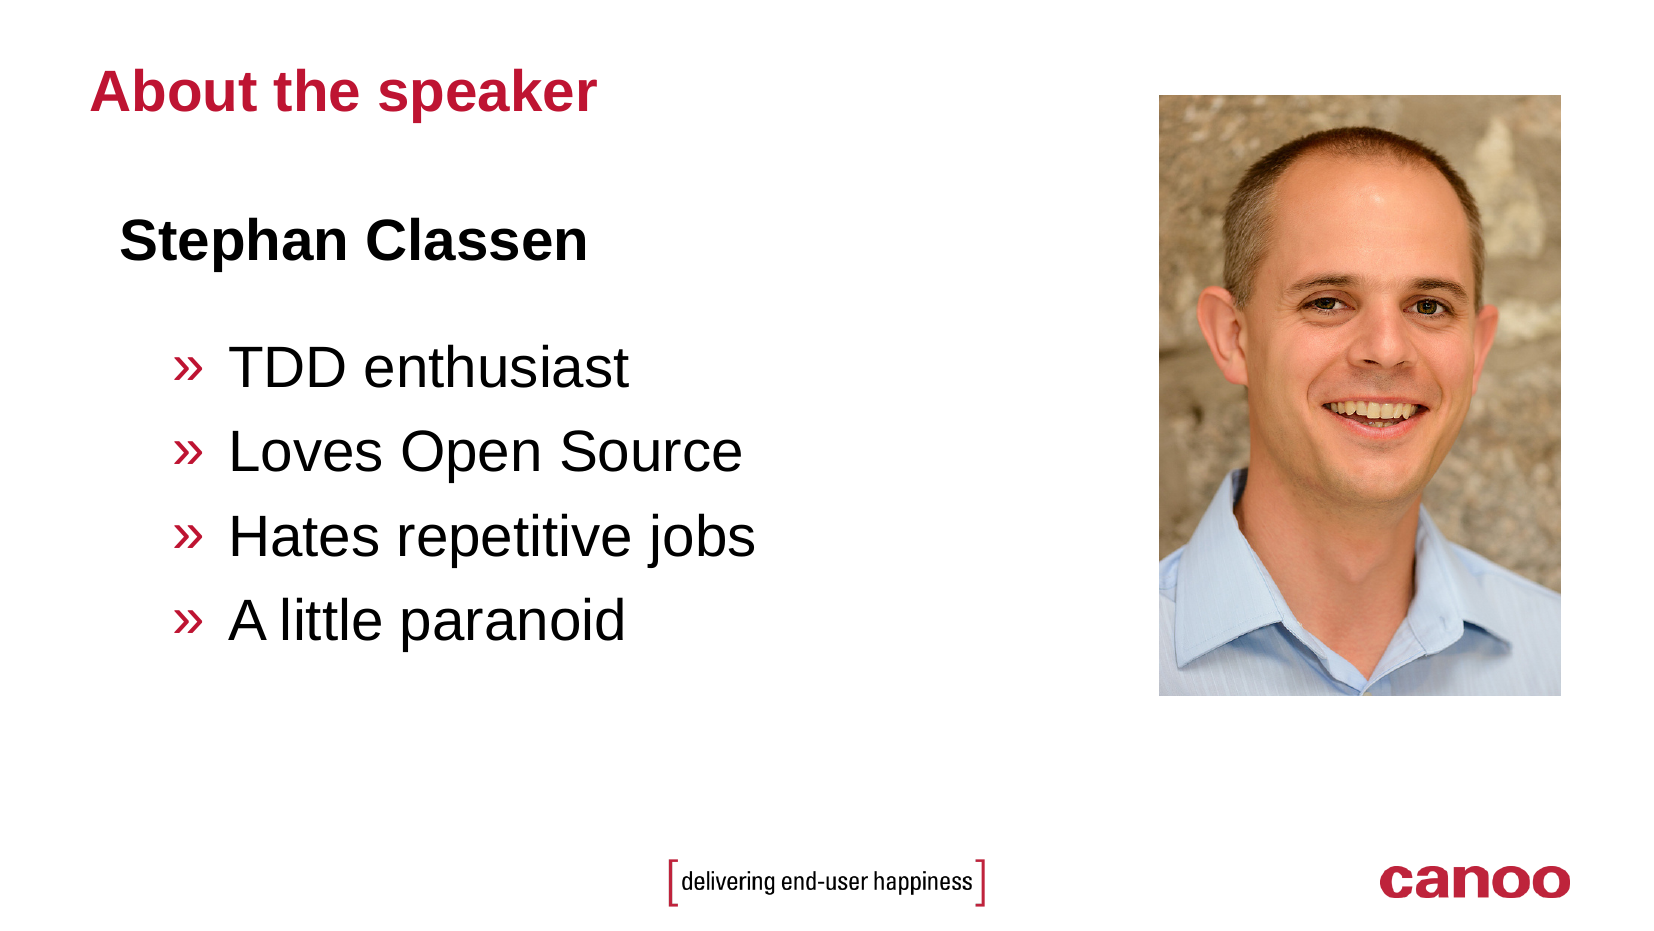

# About the speaker
Stephan Classen
TDD enthusiast
Loves Open Source
Hates repetitive jobs
A little paranoid